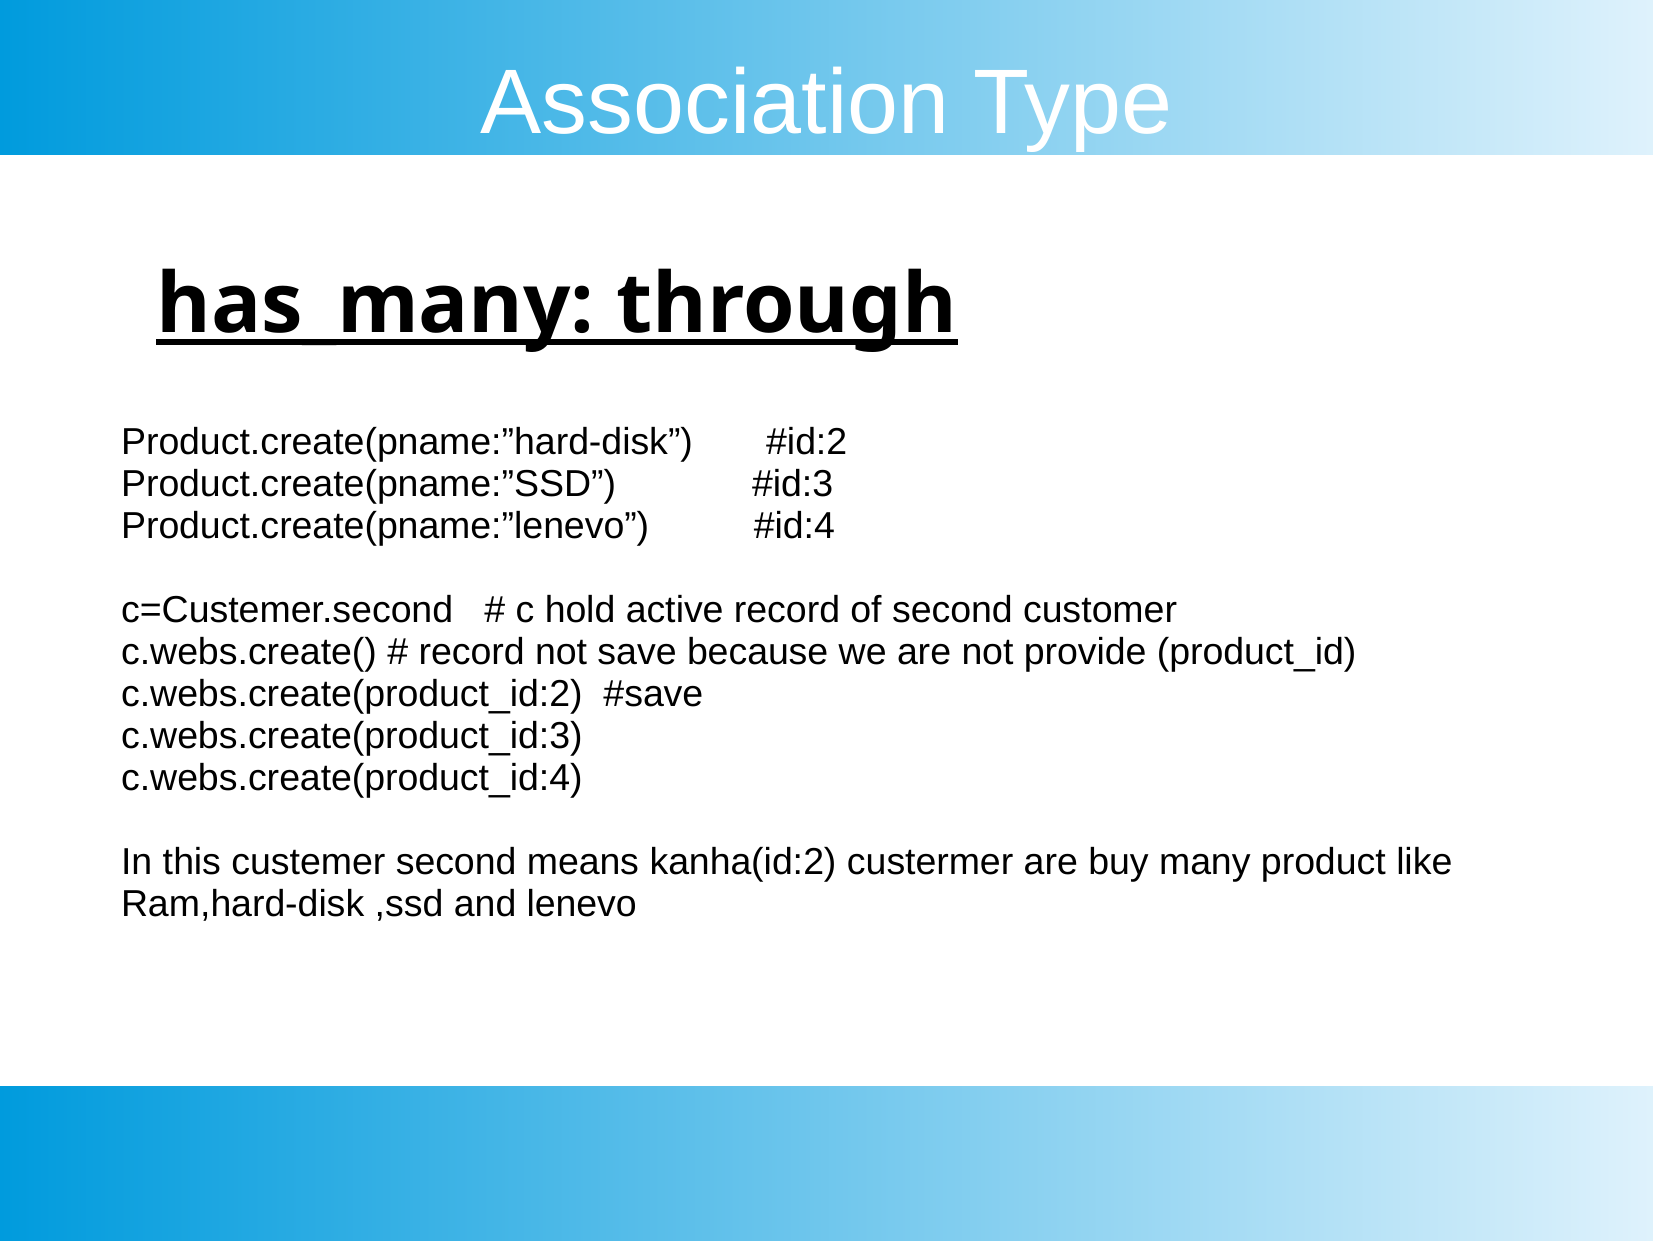

# Association Type
has_many: through
Product.create(pname:”hard-disk”) #id:2
Product.create(pname:”SSD”) #id:3
Product.create(pname:”lenevo”) #id:4
c=Custemer.second # c hold active record of second customer
c.webs.create() # record not save because we are not provide (product_id)
c.webs.create(product_id:2) #save
c.webs.create(product_id:3)
c.webs.create(product_id:4)
In this custemer second means kanha(id:2) custermer are buy many product like
Ram,hard-disk ,ssd and lenevo